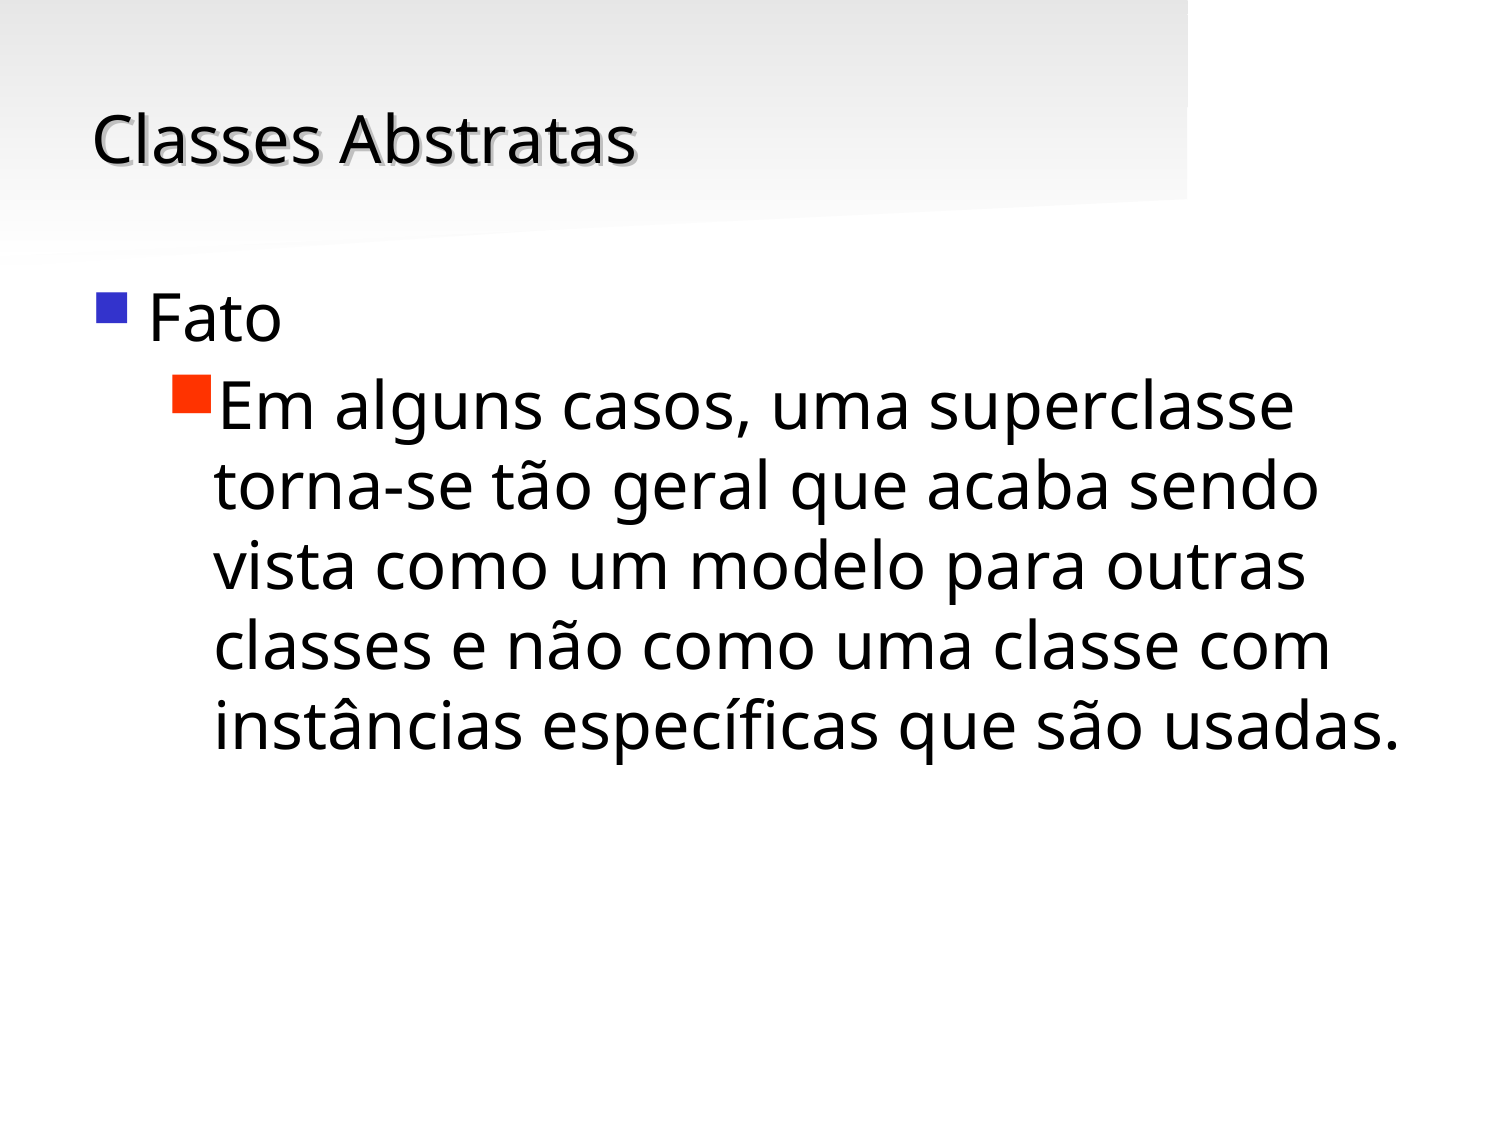

Classes Abstratas
Fato
Em alguns casos, uma superclasse torna-se tão geral que acaba sendo vista como um modelo para outras classes e não como uma classe com instâncias específicas que são usadas.